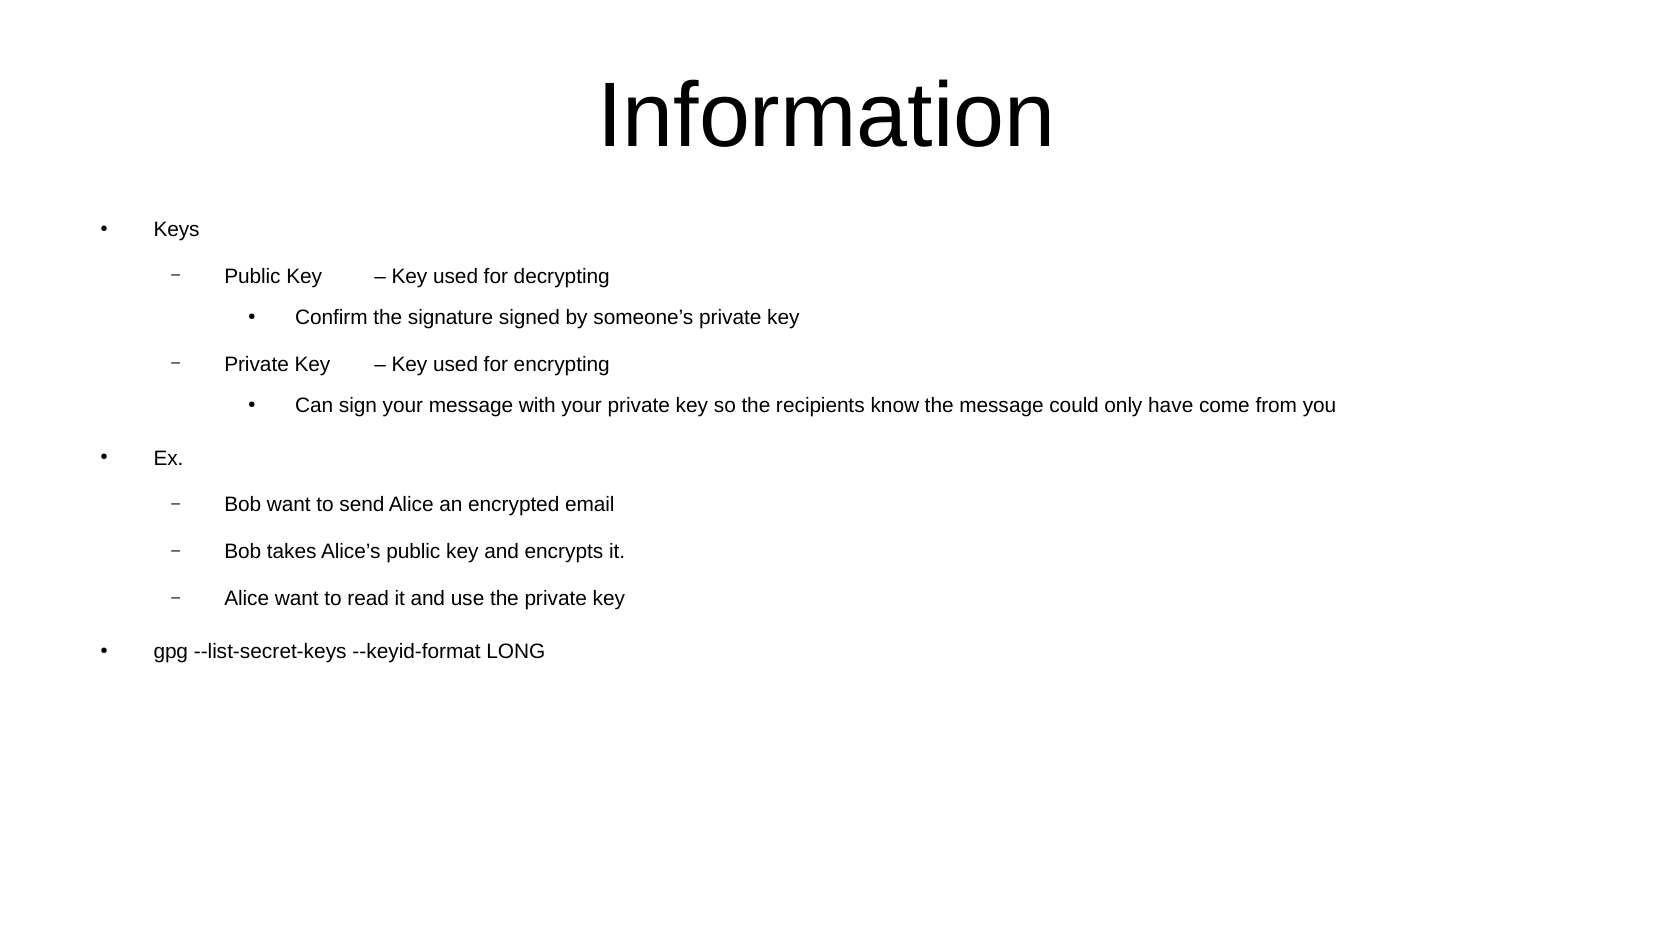

# Information
Keys
Public Key 	– Key used for decrypting
Confirm the signature signed by someone’s private key
Private Key 	– Key used for encrypting
Can sign your message with your private key so the recipients know the message could only have come from you
Ex.
Bob want to send Alice an encrypted email
Bob takes Alice’s public key and encrypts it.
Alice want to read it and use the private key
gpg --list-secret-keys --keyid-format LONG